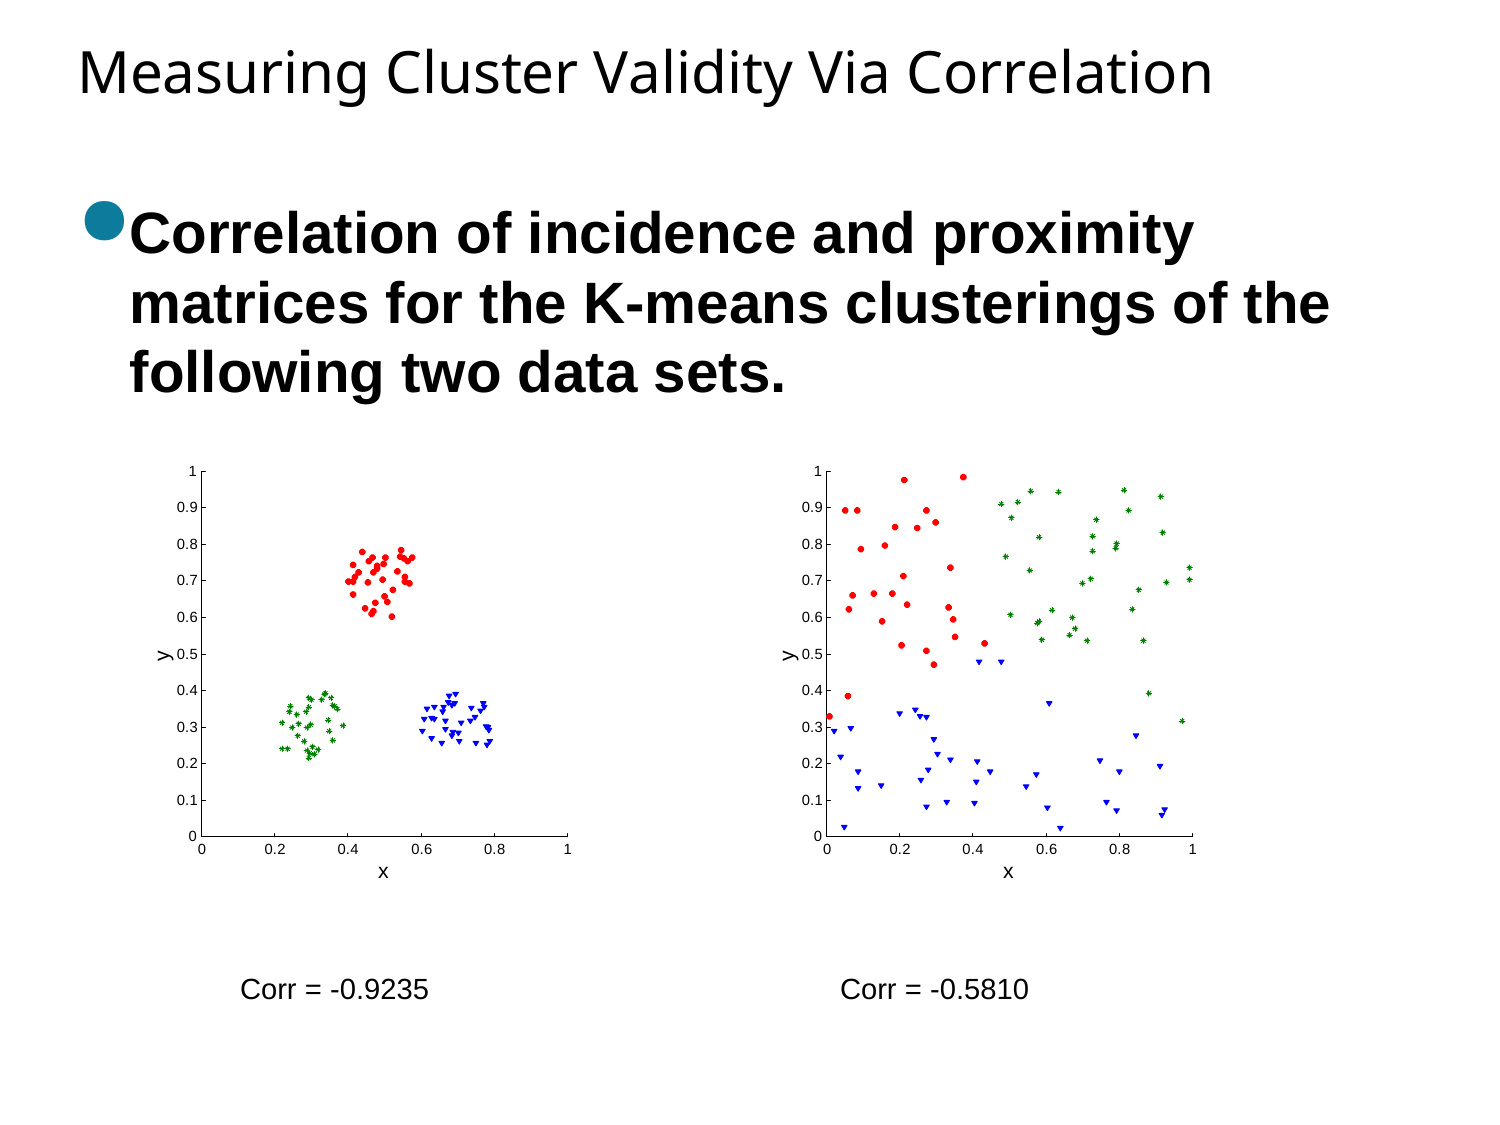

Measuring Cluster Validity Via Correlation
Correlation of incidence and proximity matrices for the K-means clusterings of the following two data sets.
Corr = -0.9235
Corr = -0.5810